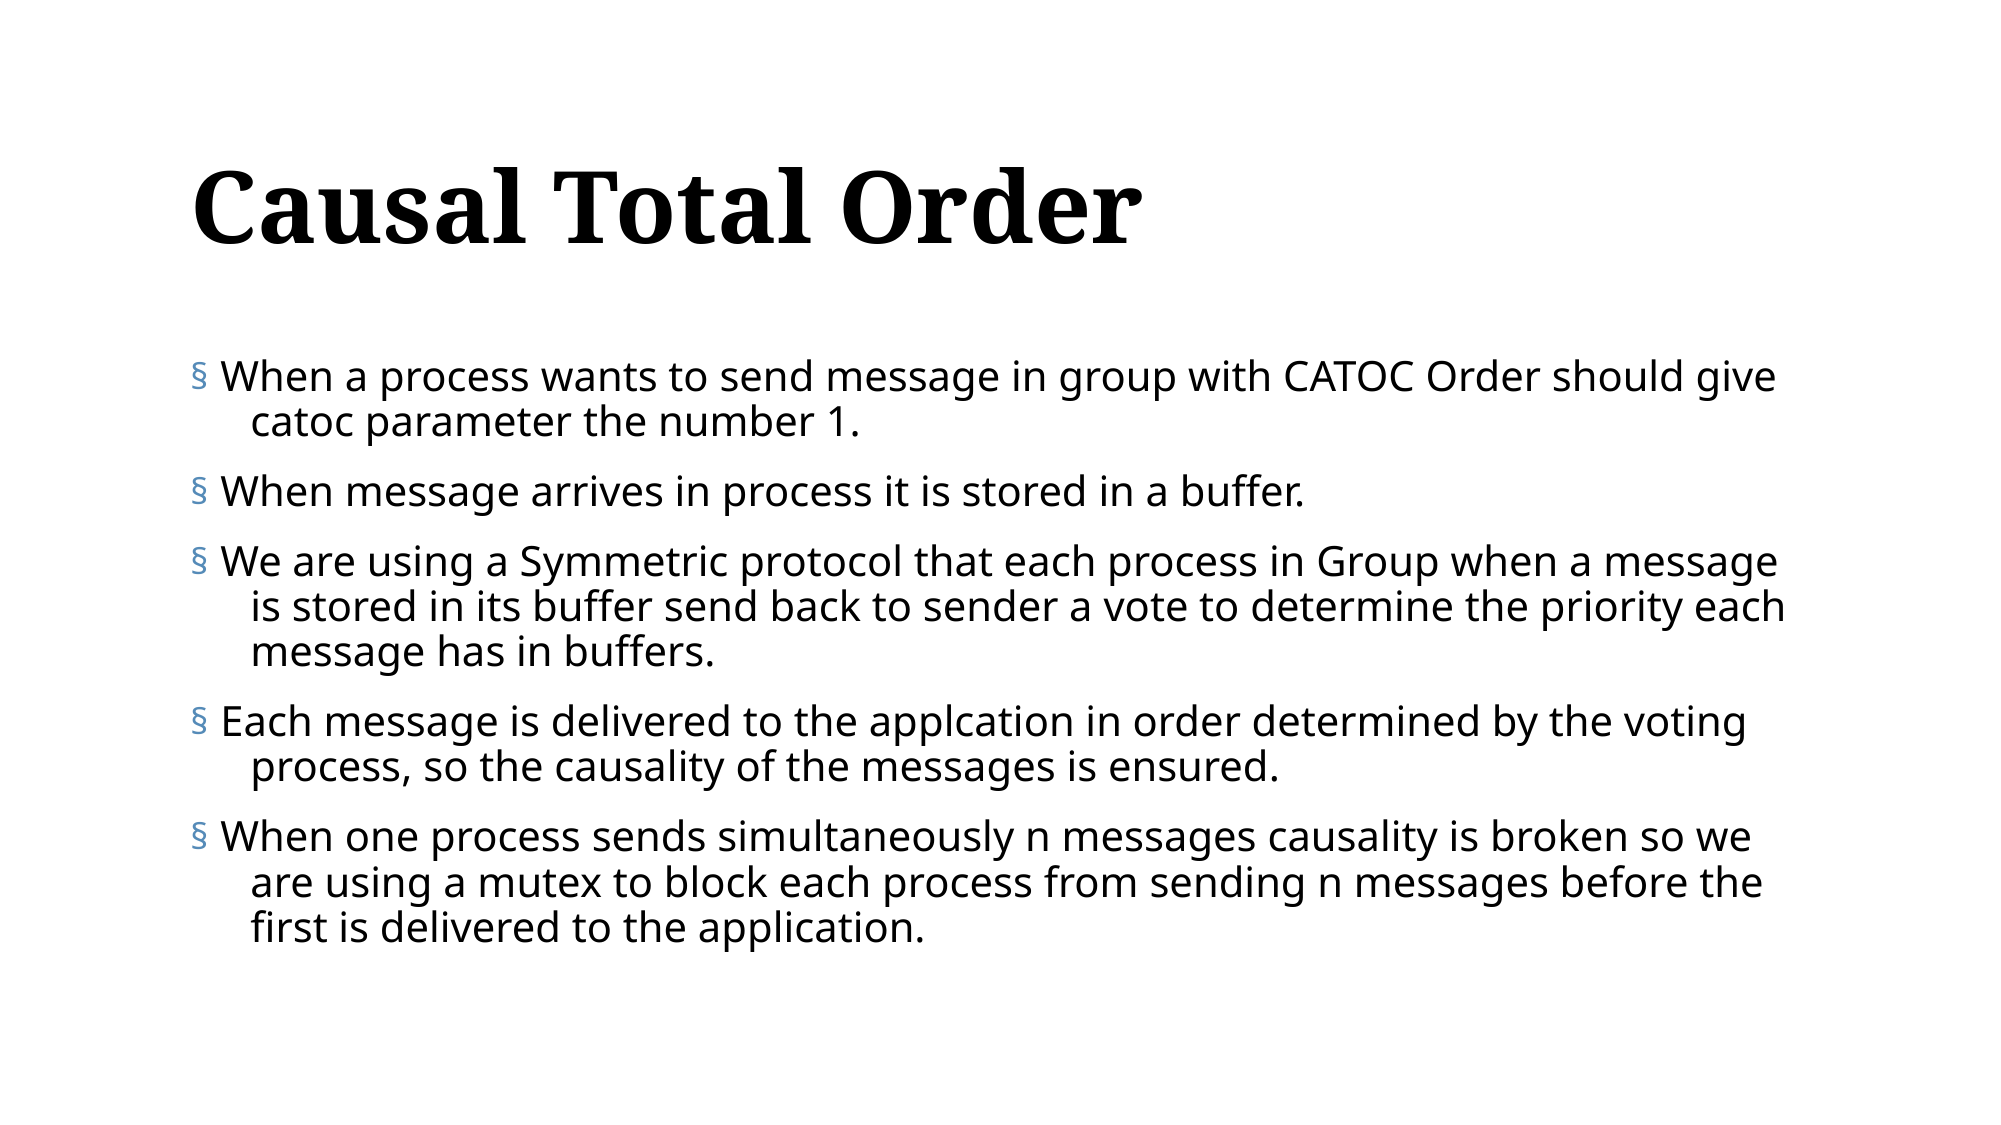

# Causal Total Order
When a process wants to send message in group with CATOC Order should give catoc parameter the number 1.
When message arrives in process it is stored in a buffer.
We are using a Symmetric protocol that each process in Group when a message is stored in its buffer send back to sender a vote to determine the priority each message has in buffers.
Each message is delivered to the applcation in order determined by the voting process, so the causality of the messages is ensured.
When one process sends simultaneously n messages causality is broken so we are using a mutex to block each process from sending n messages before the first is delivered to the application.